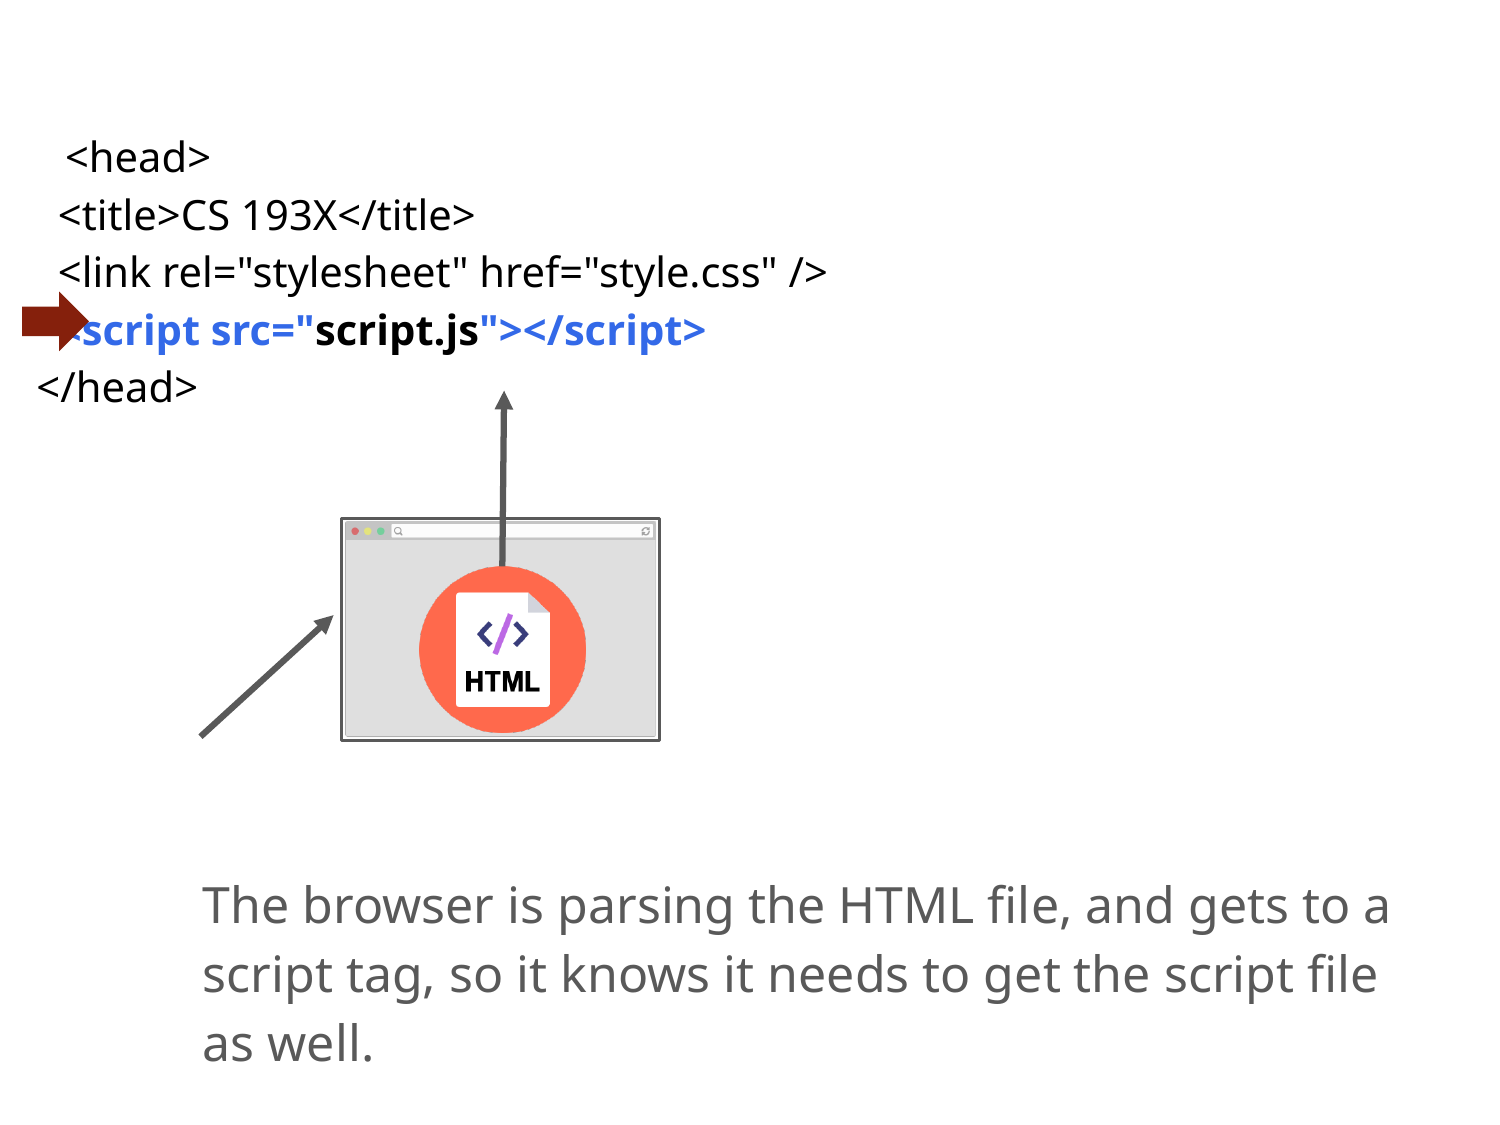

<head>
 <title>CS 193X</title>
 <link rel="stylesheet" href="style.css" />
 <script src="script.js"></script>
 </head>
# The browser is parsing the HTML file, and gets to a script tag, so it knows it needs to get the script file as well.